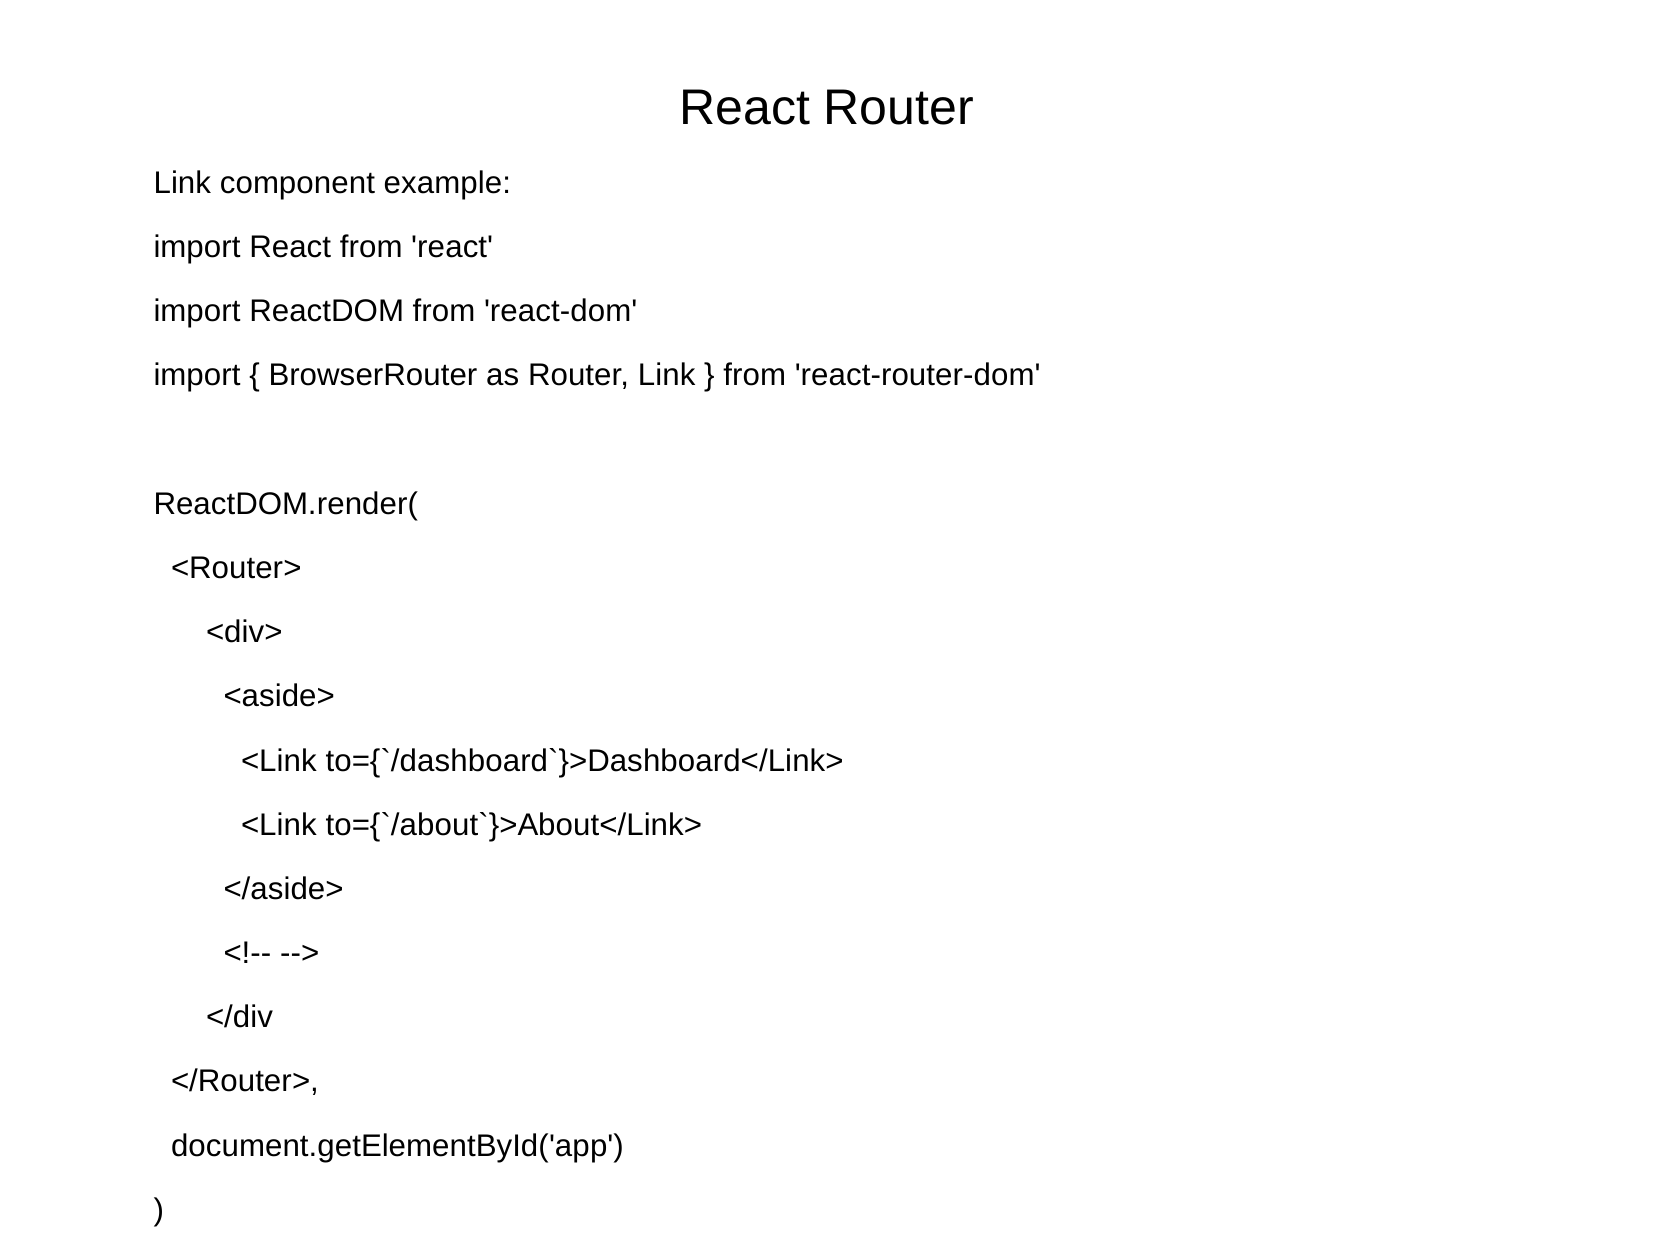

# React Router
Link component example:
import React from 'react'
import ReactDOM from 'react-dom'
import { BrowserRouter as Router, Link } from 'react-router-dom'
ReactDOM.render(
 <Router>
 <div>
 <aside>
 <Link to={`/dashboard`}>Dashboard</Link>
 <Link to={`/about`}>About</Link>
 </aside>
 <!-- -->
 </div
 </Router>,
 document.getElementById('app')
)